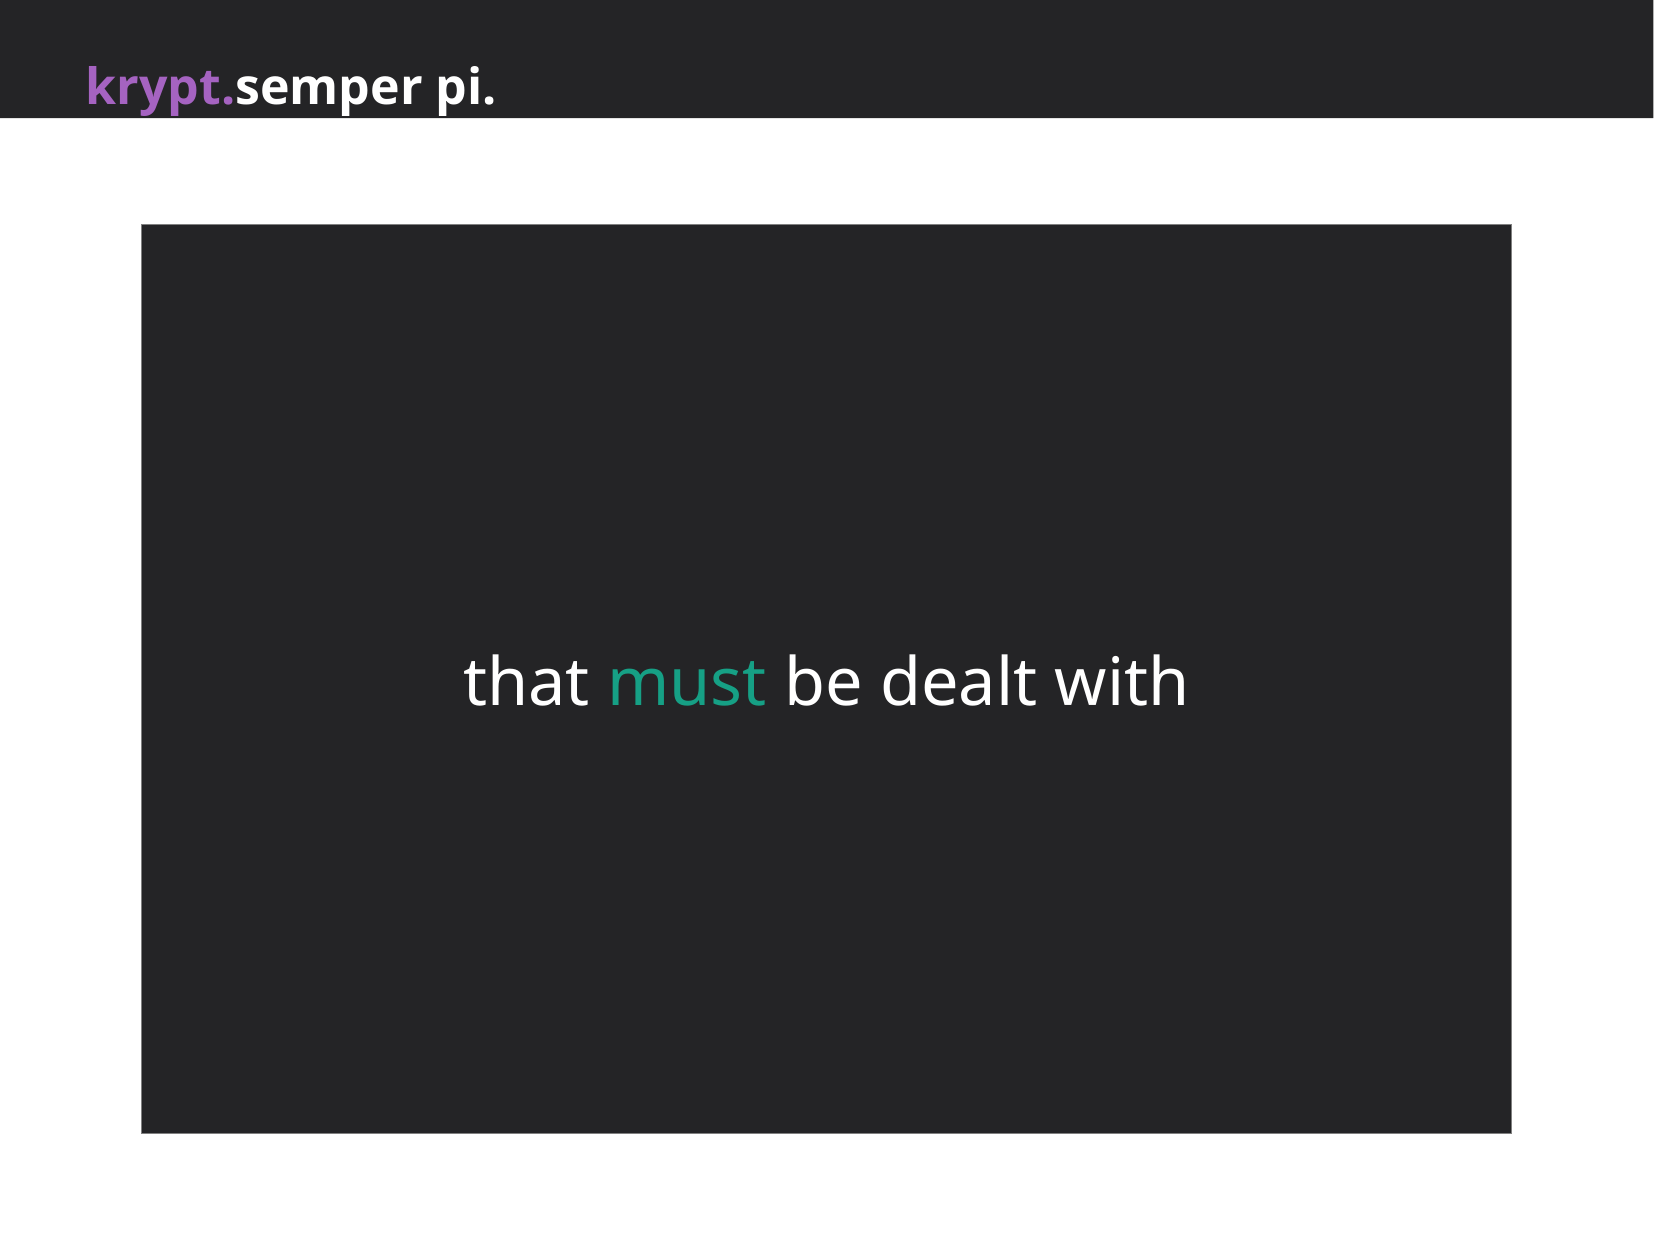

krypt.semper pi.
that must be dealt with
security sucks.